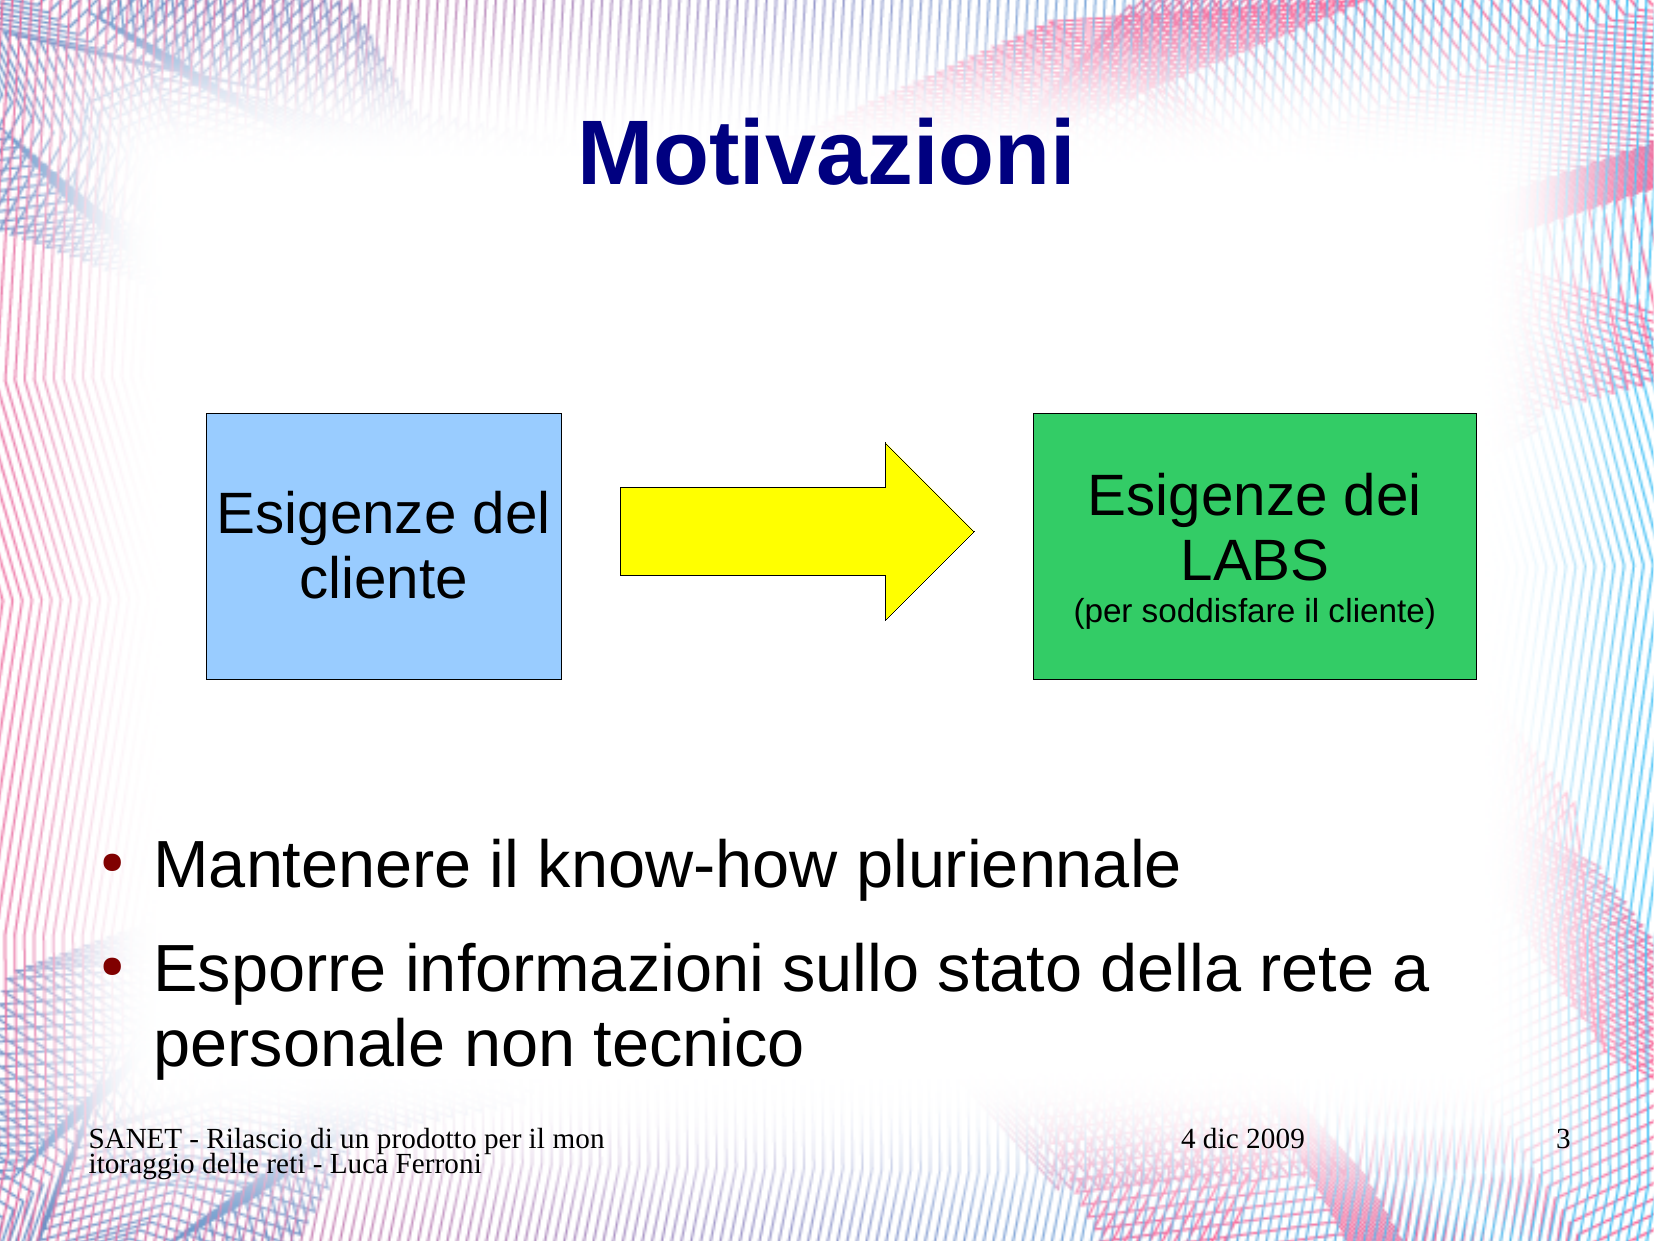

# Motivazioni
Esigenze del
cliente
Esigenze dei
LABS
(per soddisfare il cliente)
Mantenere il know-how pluriennale
Esporre informazioni sullo stato della rete a personale non tecnico
SANET - Rilascio di un prodotto per il monitoraggio delle reti - Luca Ferroni
3
4 dic 2009